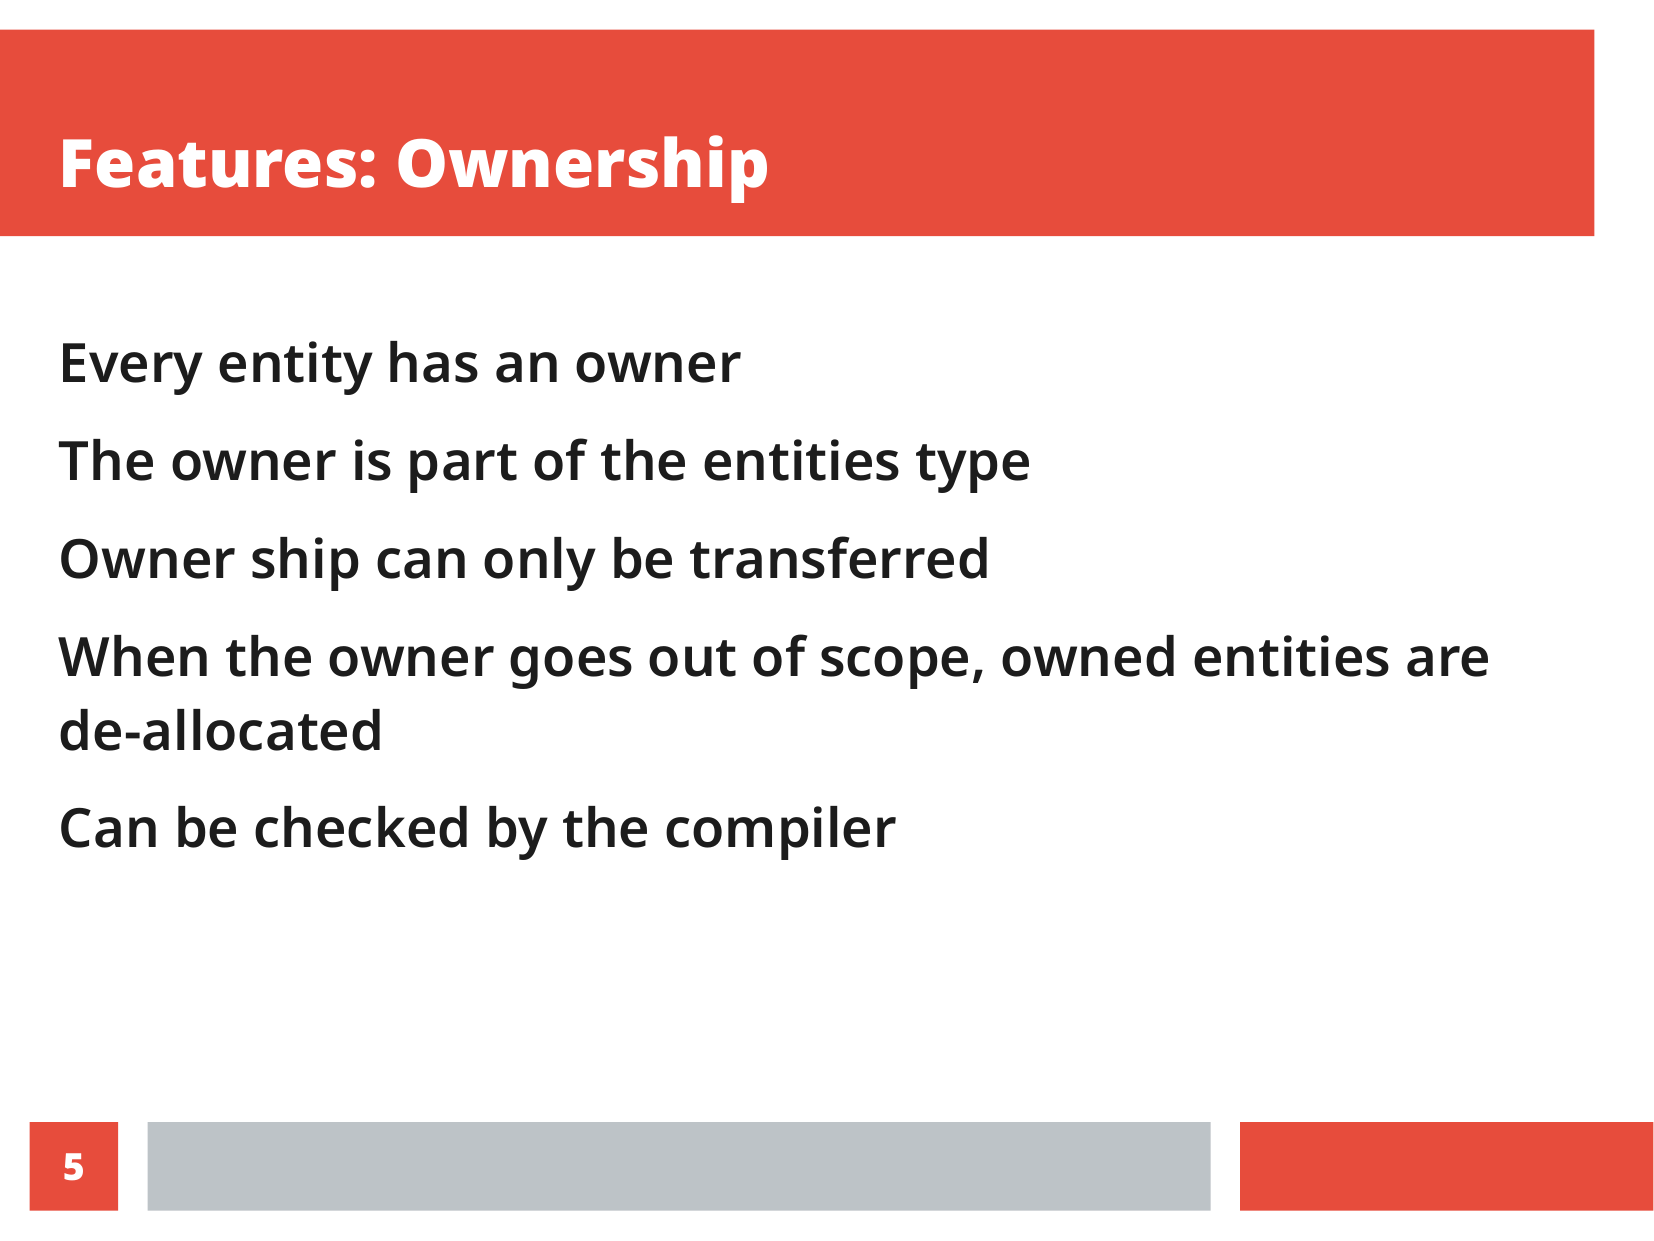

# Features: Ownership
Every entity has an owner
The owner is part of the entities type
Owner ship can only be transferred
When the owner goes out of scope, owned entities are de-allocated
Can be checked by the compiler
5